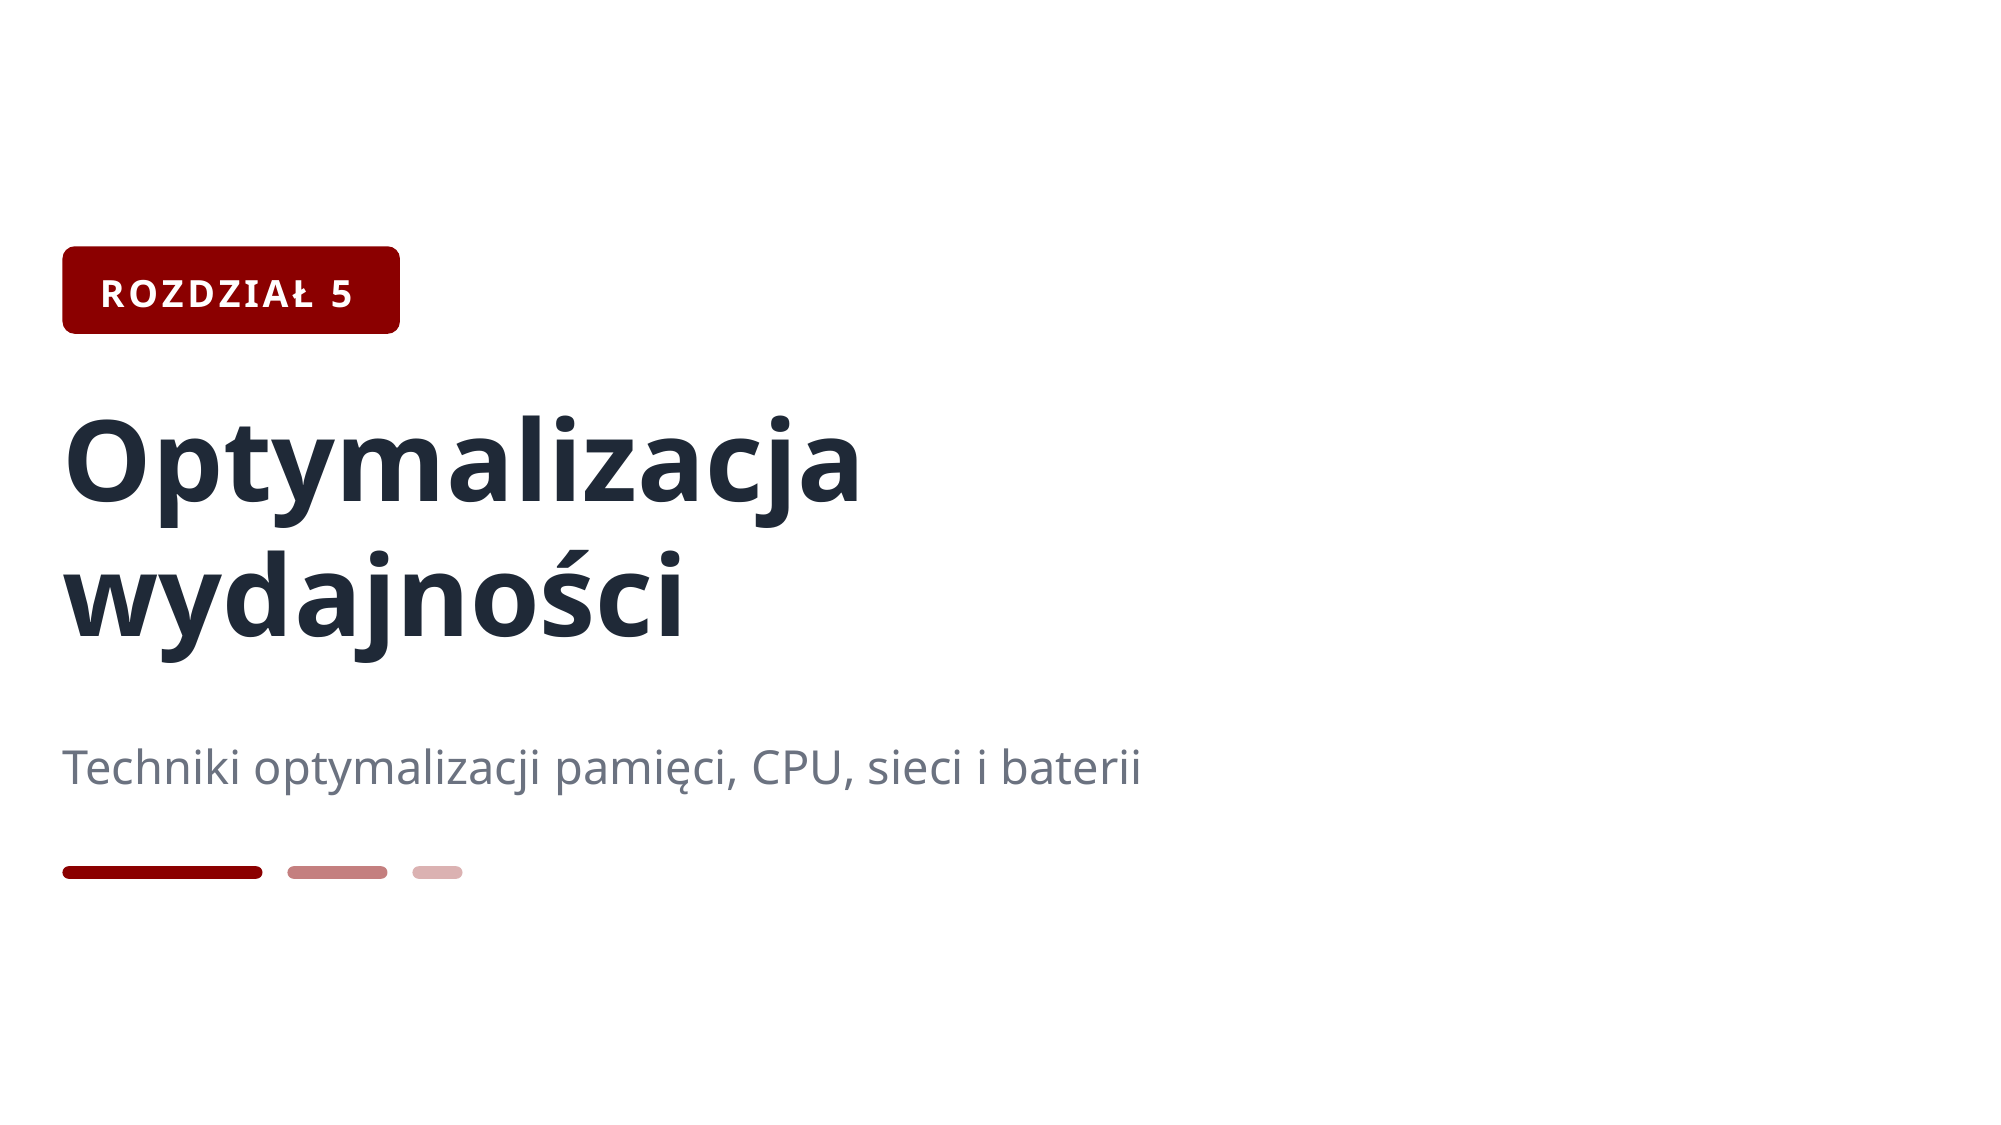

ROZDZIAŁ 5
Optymalizacja
wydajności
Techniki optymalizacji pamięci, CPU, sieci i baterii